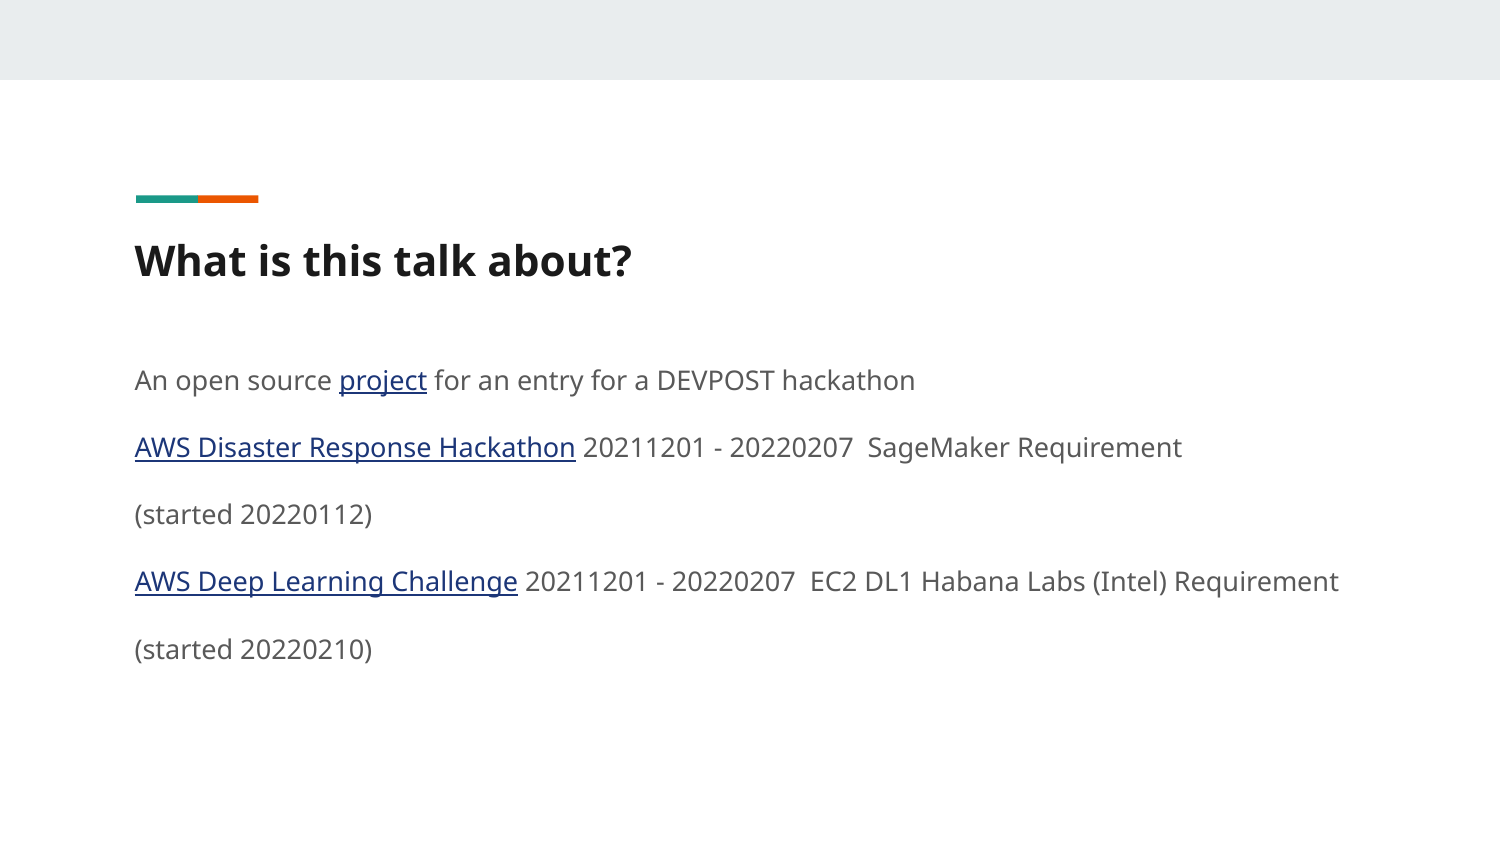

# What is this talk about?
An open source project for an entry for a DEVPOST hackathon
AWS Disaster Response Hackathon 20211201 - 20220207 SageMaker Requirement
(started 20220112)
AWS Deep Learning Challenge 20211201 - 20220207 EC2 DL1 Habana Labs (Intel) Requirement
(started 20220210)